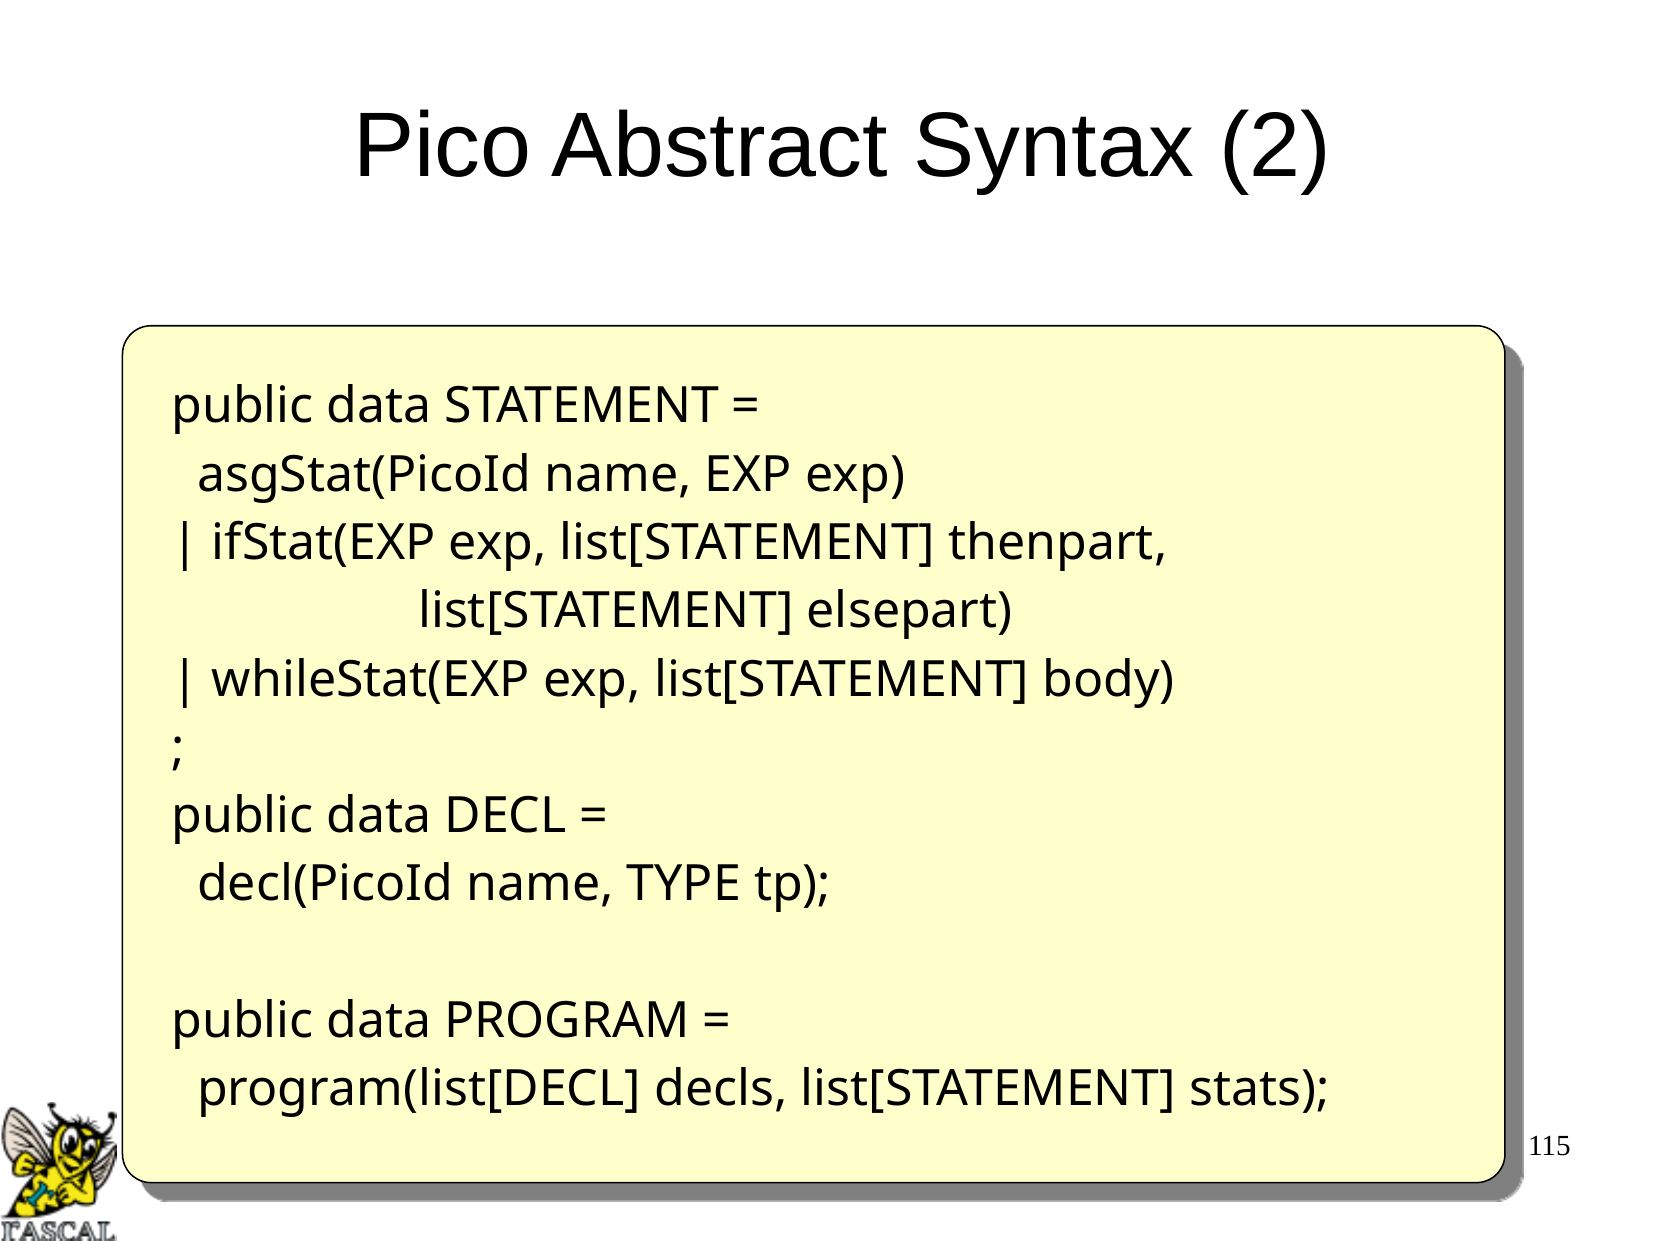

# Pico Abstract Syntax (2)
public data STATEMENT =
 asgStat(PicoId name, EXP exp)
| ifStat(EXP exp, list[STATEMENT] thenpart, list[STATEMENT] elsepart)
| whileStat(EXP exp, list[STATEMENT] body)
;
public data DECL =
 decl(PicoId name, TYPE tp);
public data PROGRAM =
 program(list[DECL] decls, list[STATEMENT] stats);
115
module demo::PicoAbstract::PicoAbstractSyntax
public data TYPE =
	 natural | string;
public alias PicoId = str;
public data EXP =
 id(PicoId name)
 | natCon(int iVal)
 | strCon(str sVal)
 | add(EXP left, EXP right)
 | sub(EXP left, EXP right)
 | conc(EXP left, EXP right)
 ;